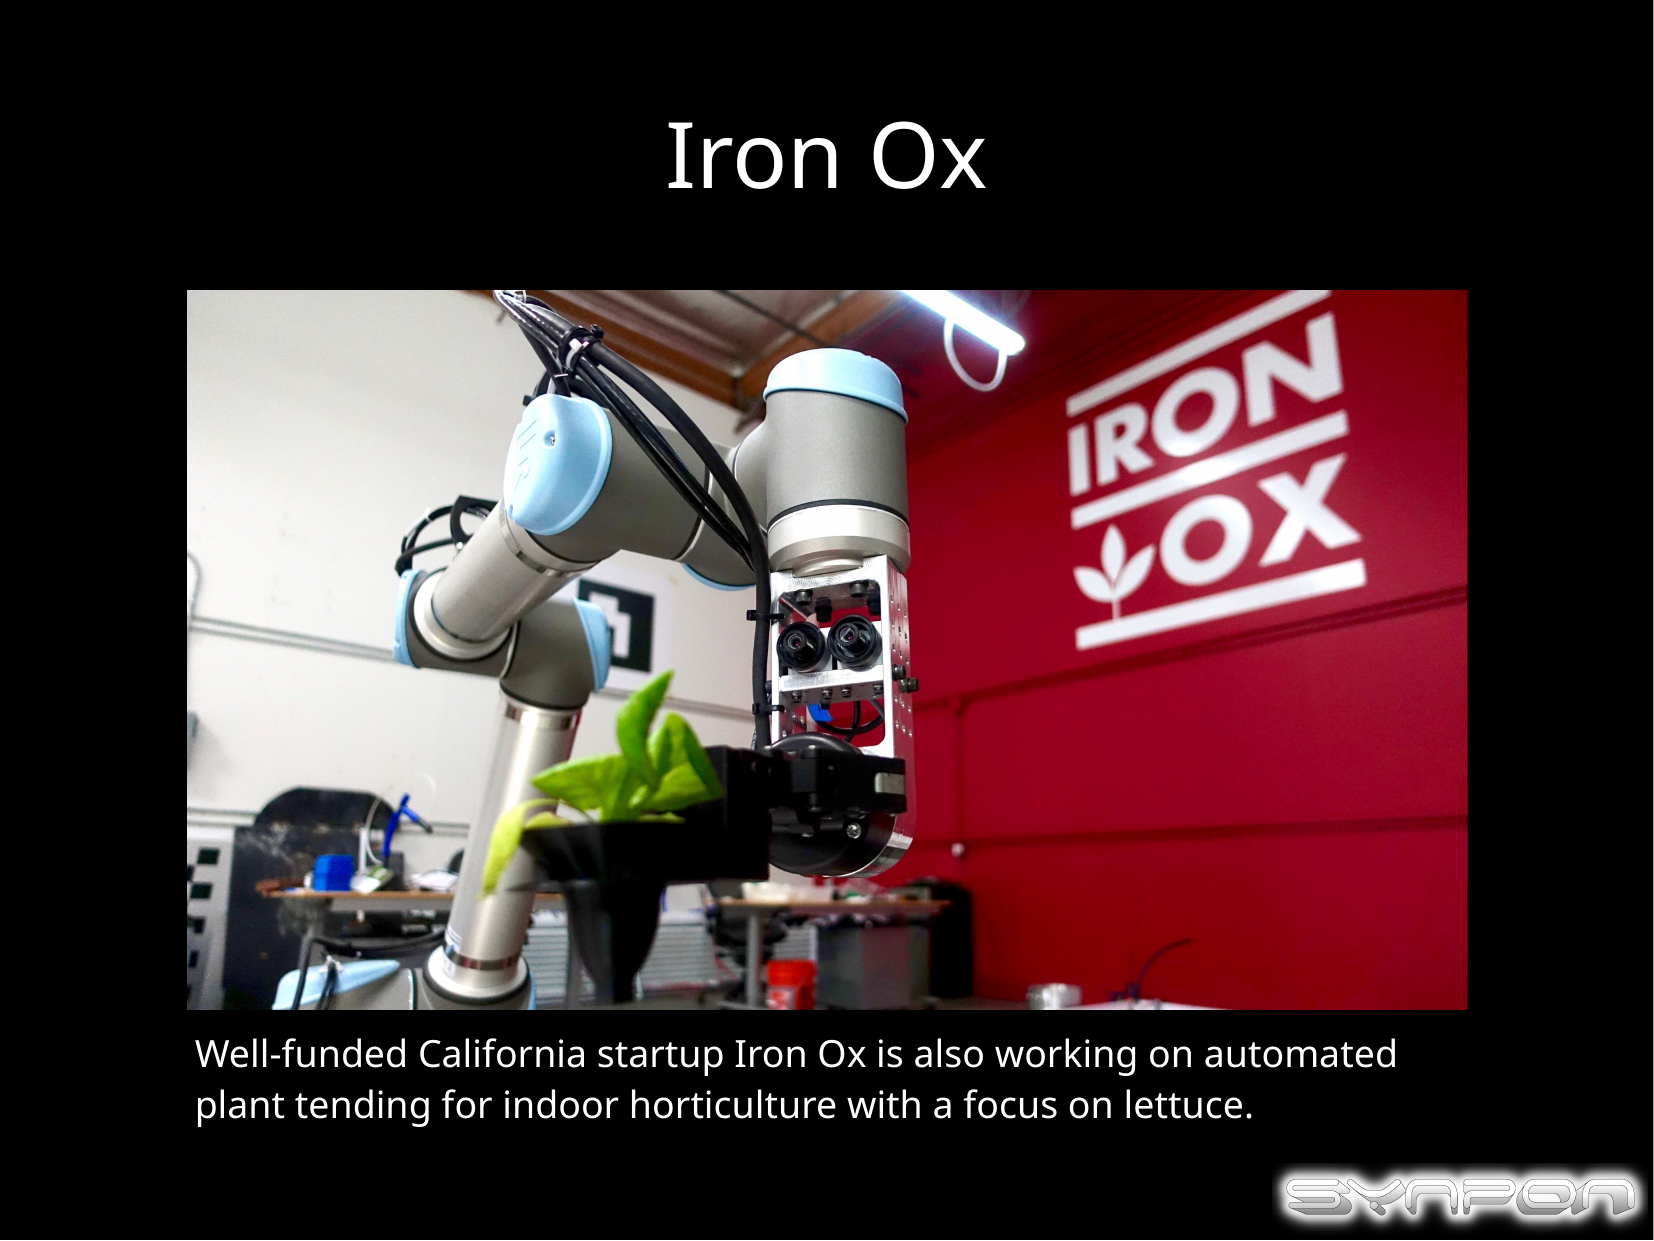

# Iron Ox
Well-funded California startup Iron Ox is also working on automated plant tending for indoor horticulture with a focus on lettuce.